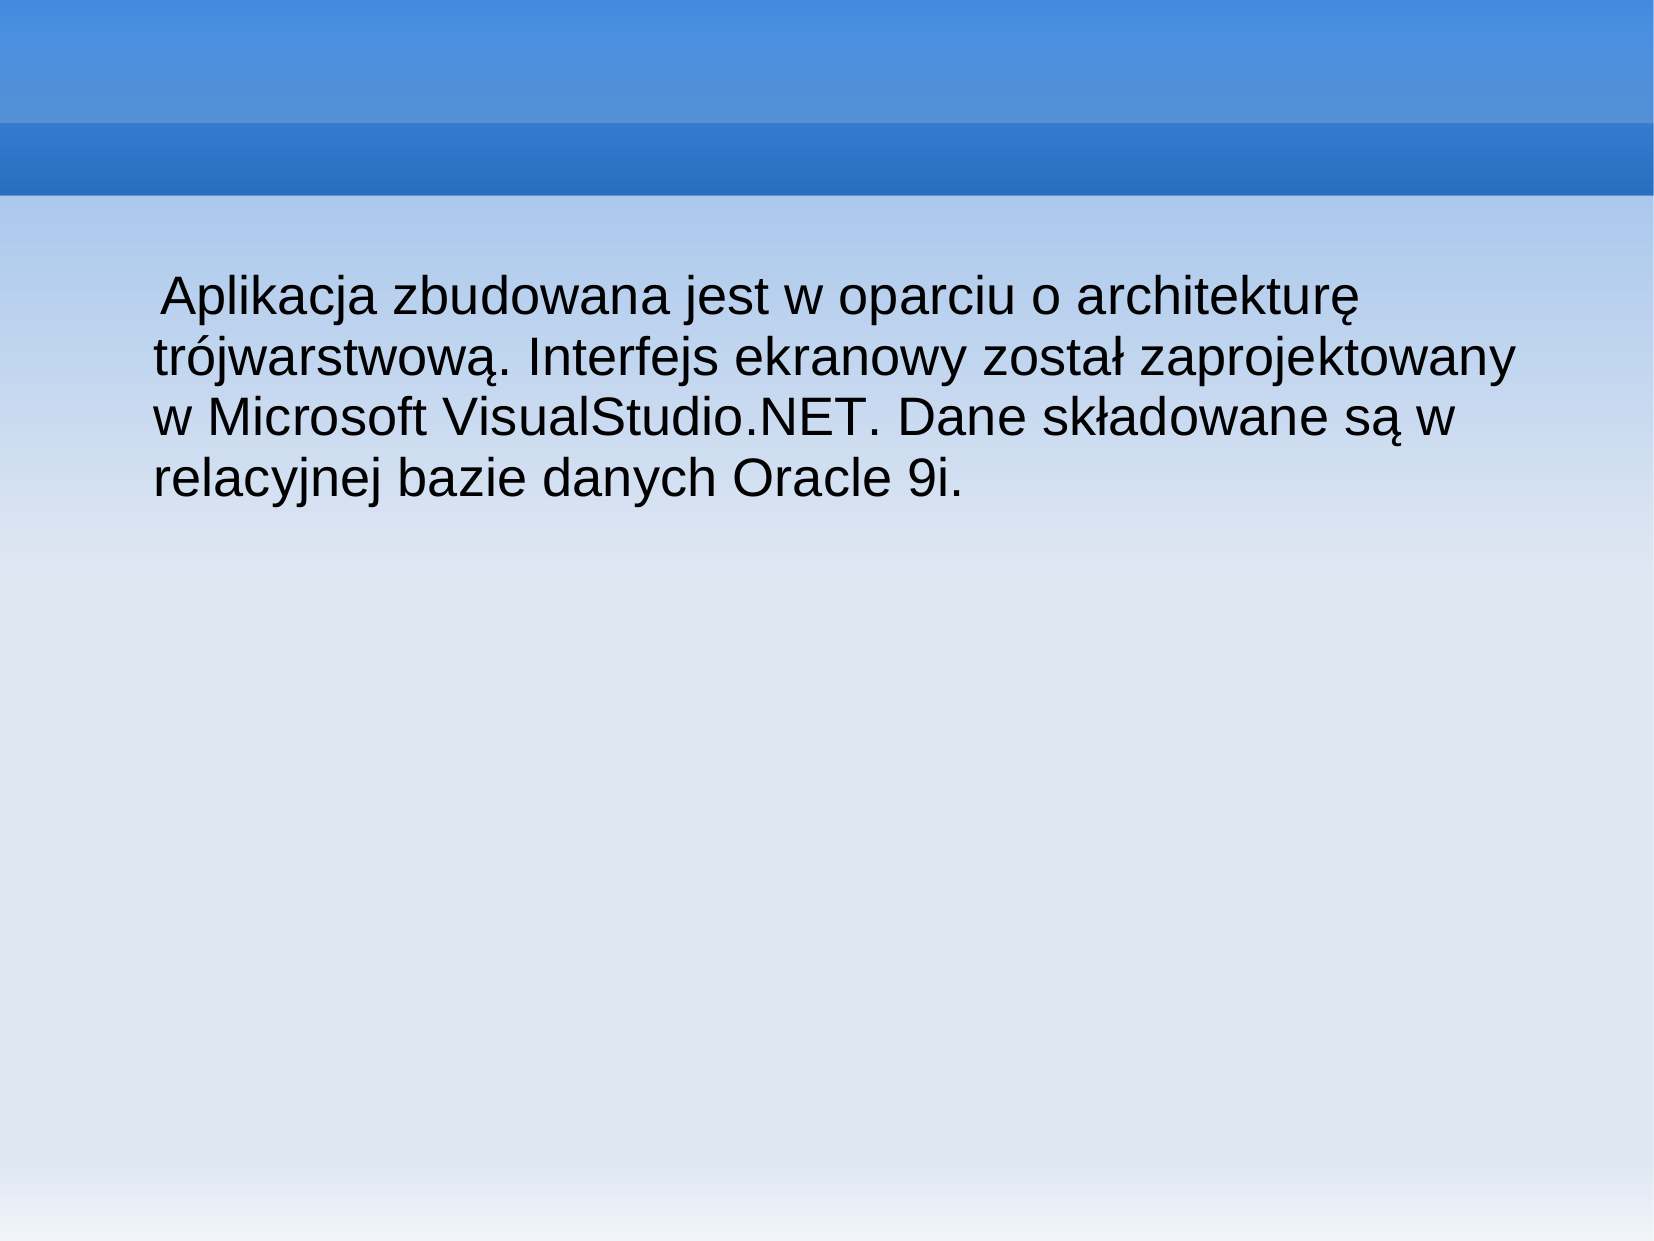

#
 Aplikacja zbudowana jest w oparciu o architekturę trójwarstwową. Interfejs ekranowy został zaprojektowany w Microsoft VisualStudio.NET. Dane składowane są w relacyjnej bazie danych Oracle 9i.